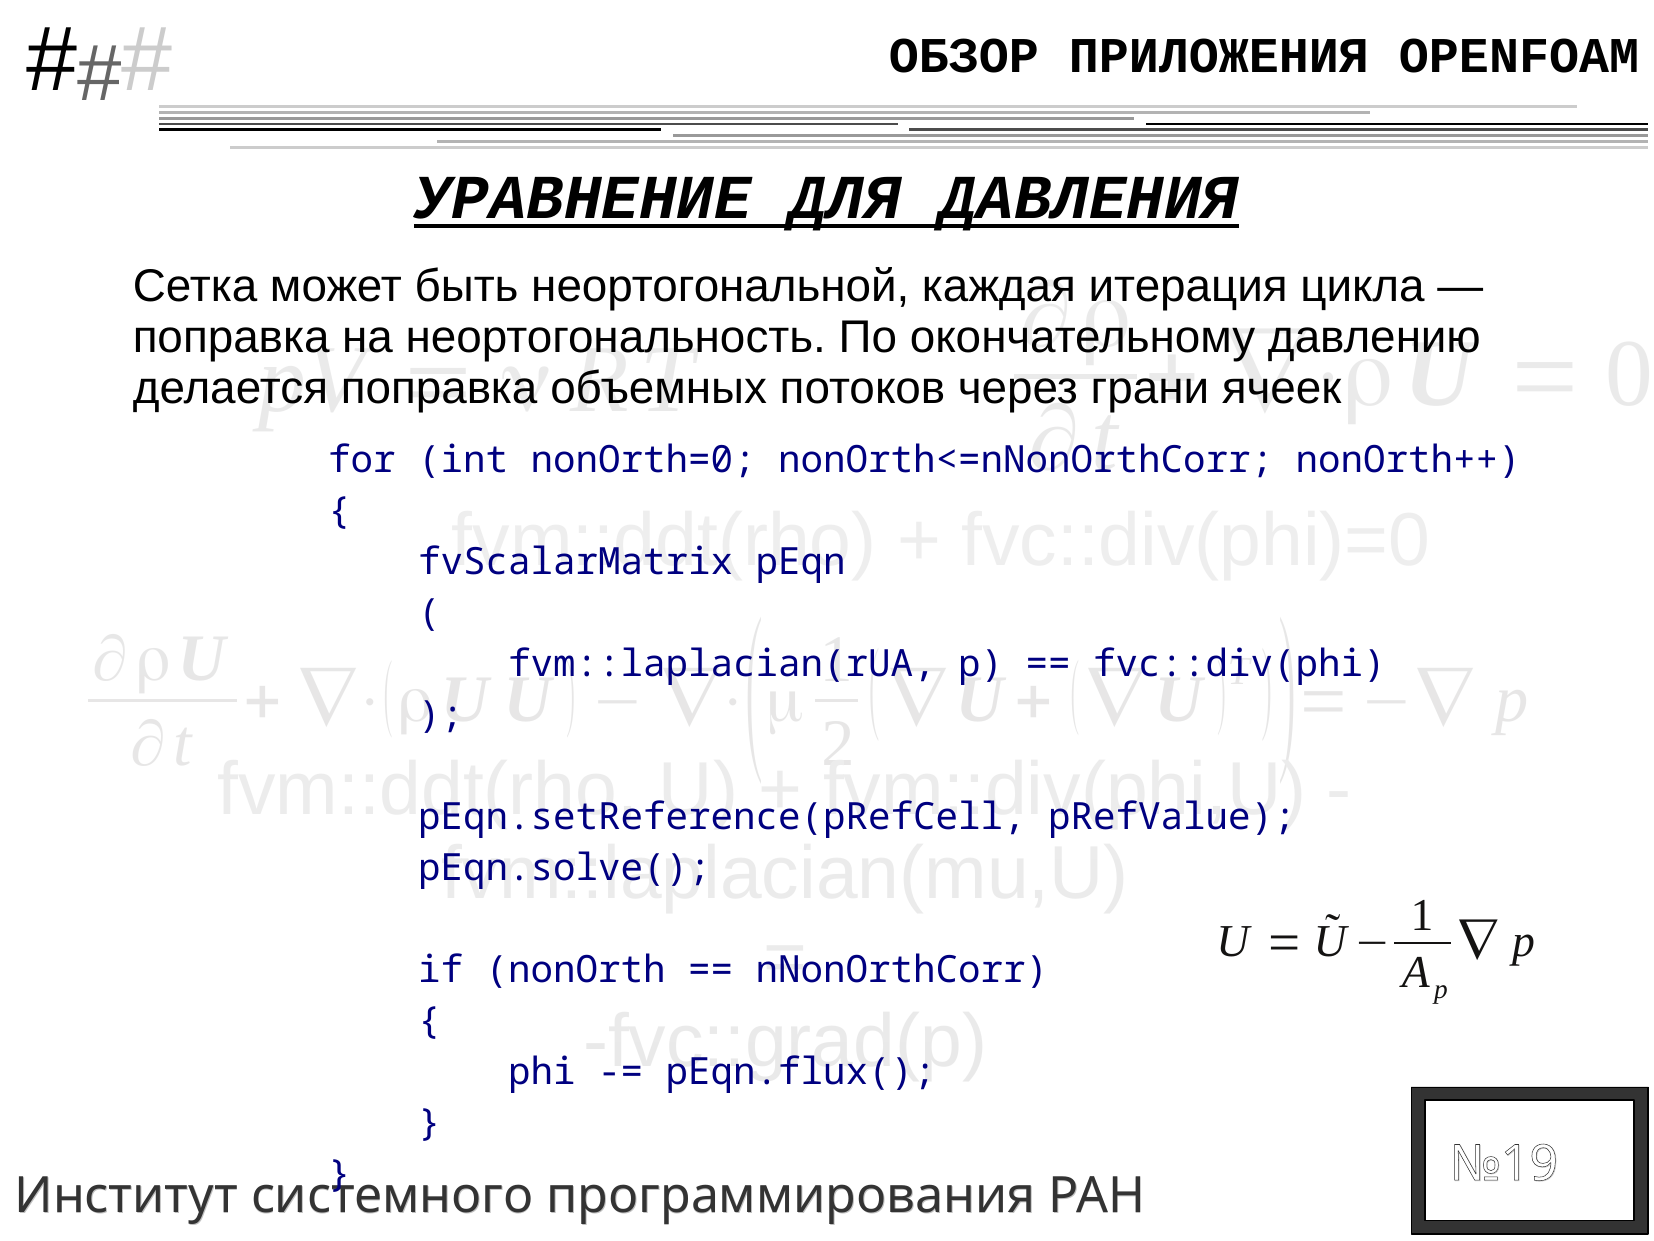

# УРАВНЕНИЕ ДЛЯ ДАВЛЕНИЯ
Сетка может быть неортогональной, каждая итерация цикла — поправка на неортогональность. По окончательному давлению делается поправка объемных потоков через грани ячеек
 for (int nonOrth=0; nonOrth<=nNonOrthCorr; nonOrth++)
 {
 fvScalarMatrix pEqn
 (
 fvm::laplacian(rUA, p) == fvc::div(phi)
 );
 pEqn.setReference(pRefCell, pRefValue);
 pEqn.solve();
 if (nonOrth == nNonOrthCorr)
 {
 phi -= pEqn.flux();
 }
 }